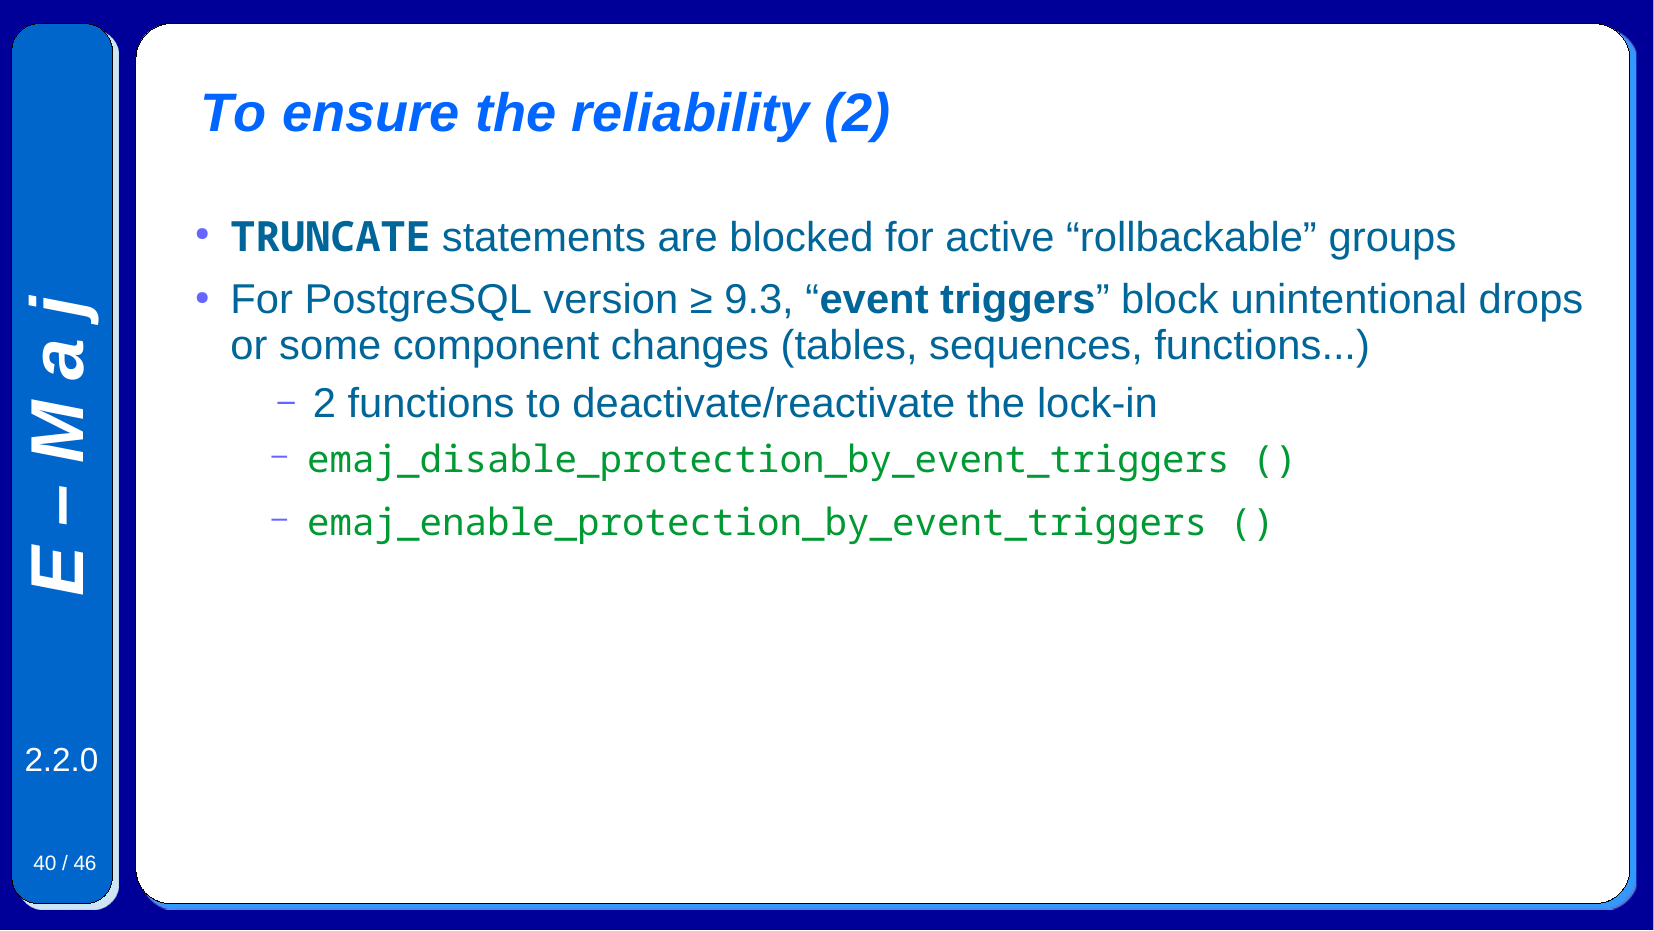

# To ensure the reliability (2)
TRUNCATE statements are blocked for active “rollbackable” groups
For PostgreSQL version ≥ 9.3, “event triggers” block unintentional drops or some component changes (tables, sequences, functions...)
2 functions to deactivate/reactivate the lock-in
emaj_disable_protection_by_event_triggers ()
emaj_enable_protection_by_event_triggers ()